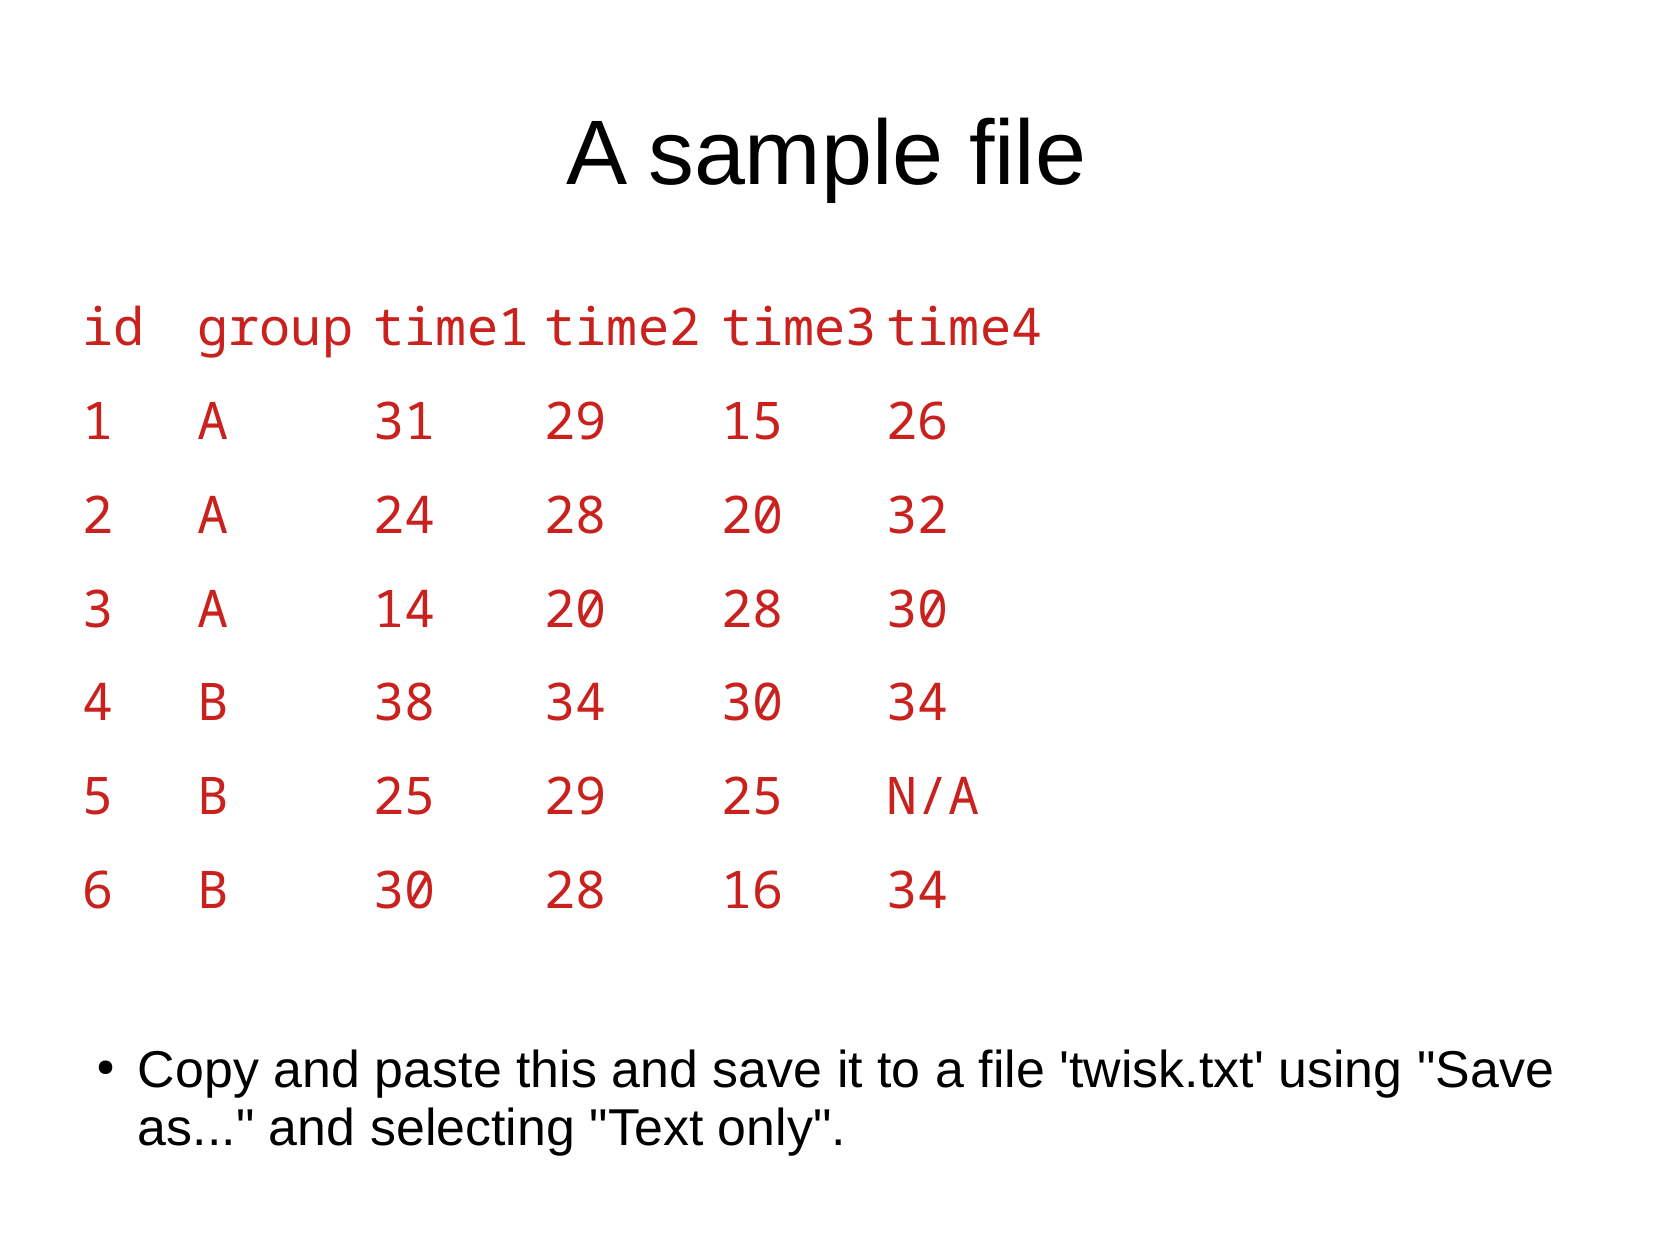

# A sample file
id	group	time1	time2	time3	time4
1	A	31	29	15	26
2	A	24	28	20	32
3	A	14	20	28	30
4	B	38	34	30	34
5	B	25	29	25	N/A
6	B	30	28	16	34
Copy and paste this and save it to a file 'twisk.txt' using "Save as..." and selecting "Text only".